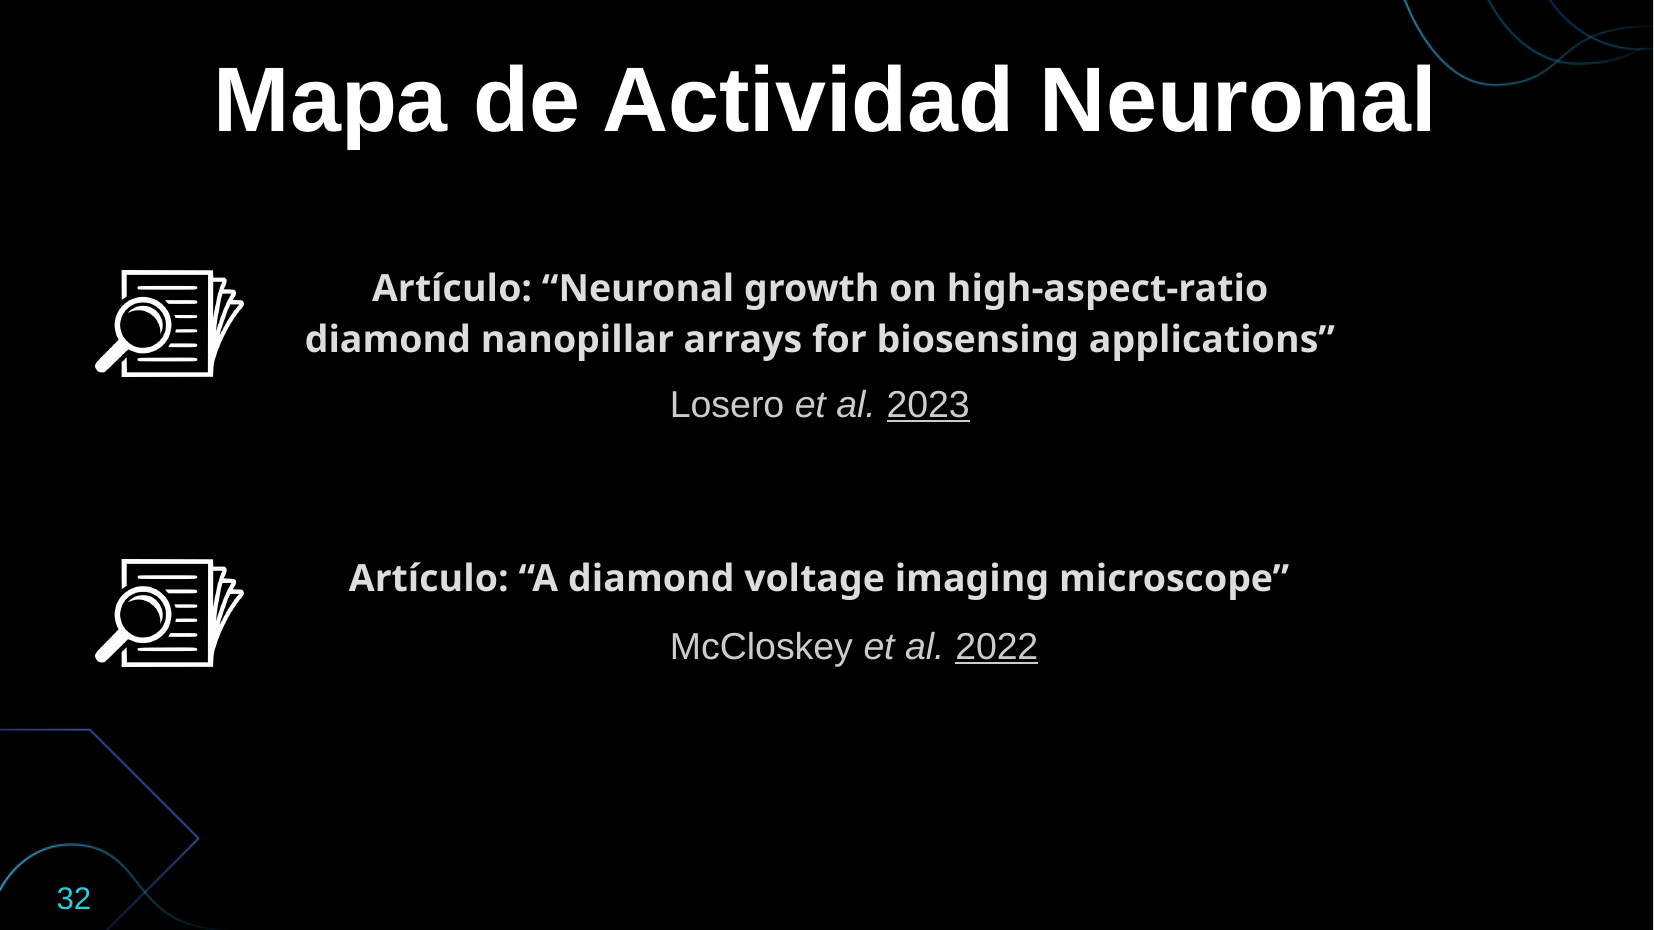

Mapa de Actividad Neuronal
Artículo: “Neuronal growth on high-aspect-ratio diamond nanopillar arrays for biosensing applications”
Losero et al. 2023
Artículo: “A diamond voltage imaging microscope”
McCloskey et al. 2022